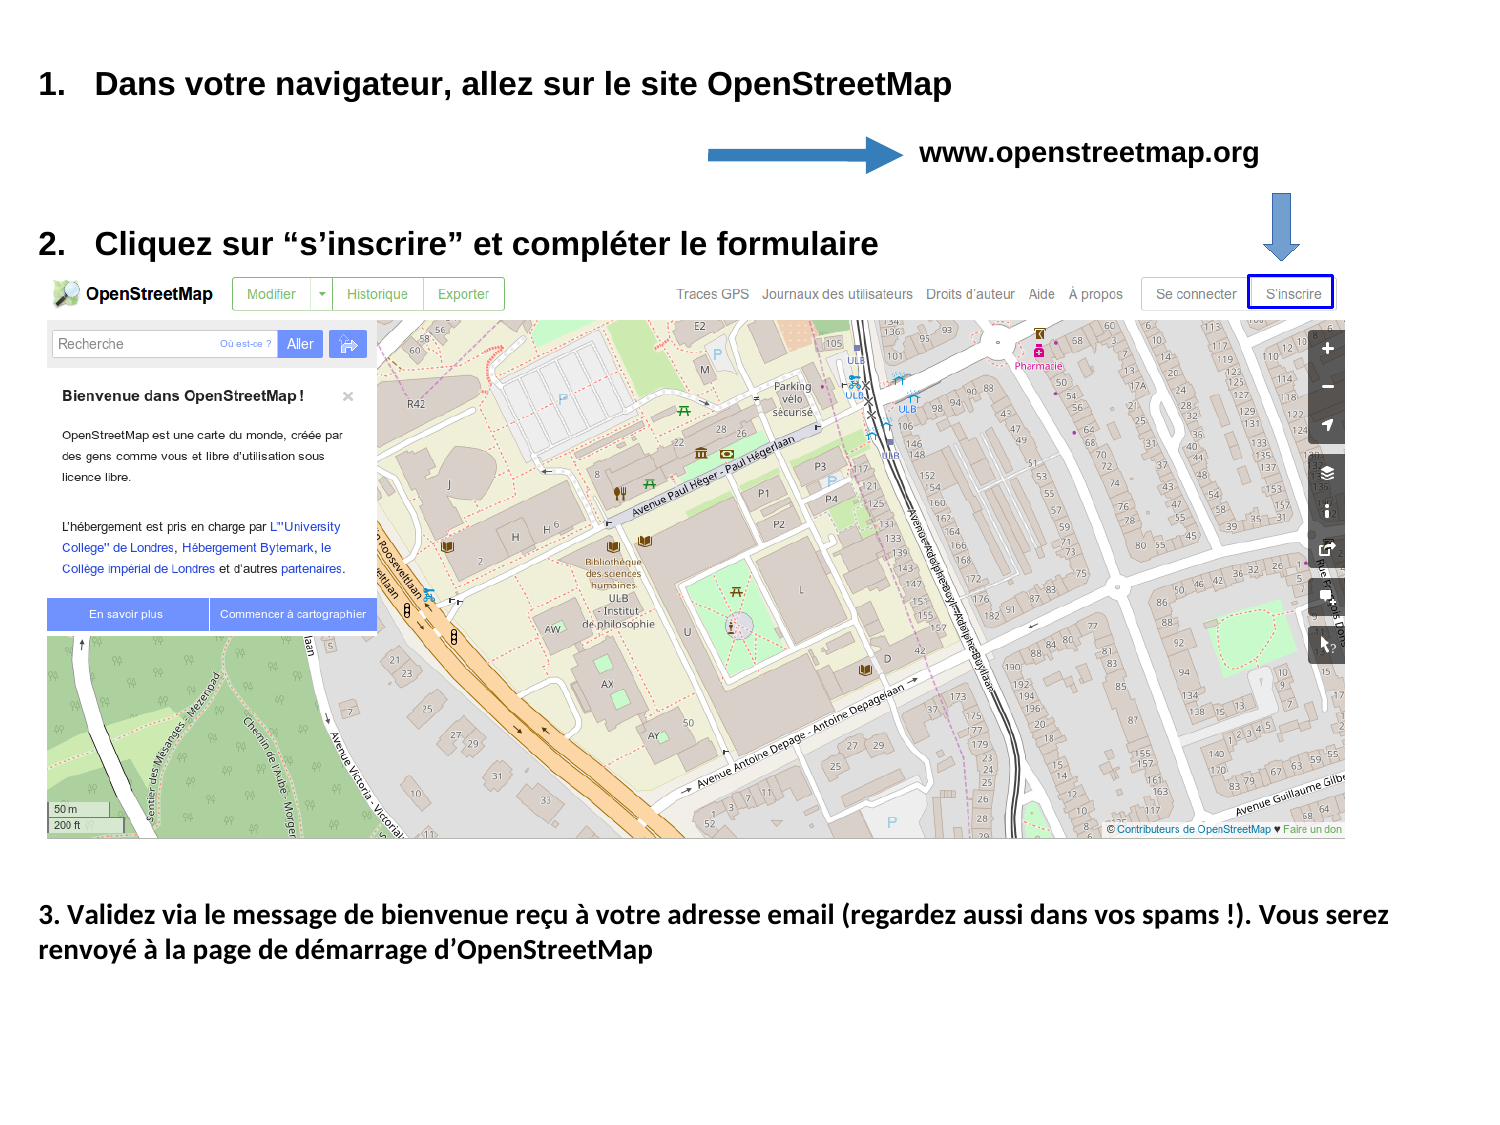

Dans votre navigateur, allez sur le site OpenStreetMap
Cliquez sur “s’inscrire” et compléter le formulaire
3. Validez via le message de bienvenue reçu à votre adresse email (regardez aussi dans vos spams !). Vous serez renvoyé à la page de démarrage d’OpenStreetMap
www.openstreetmap.org